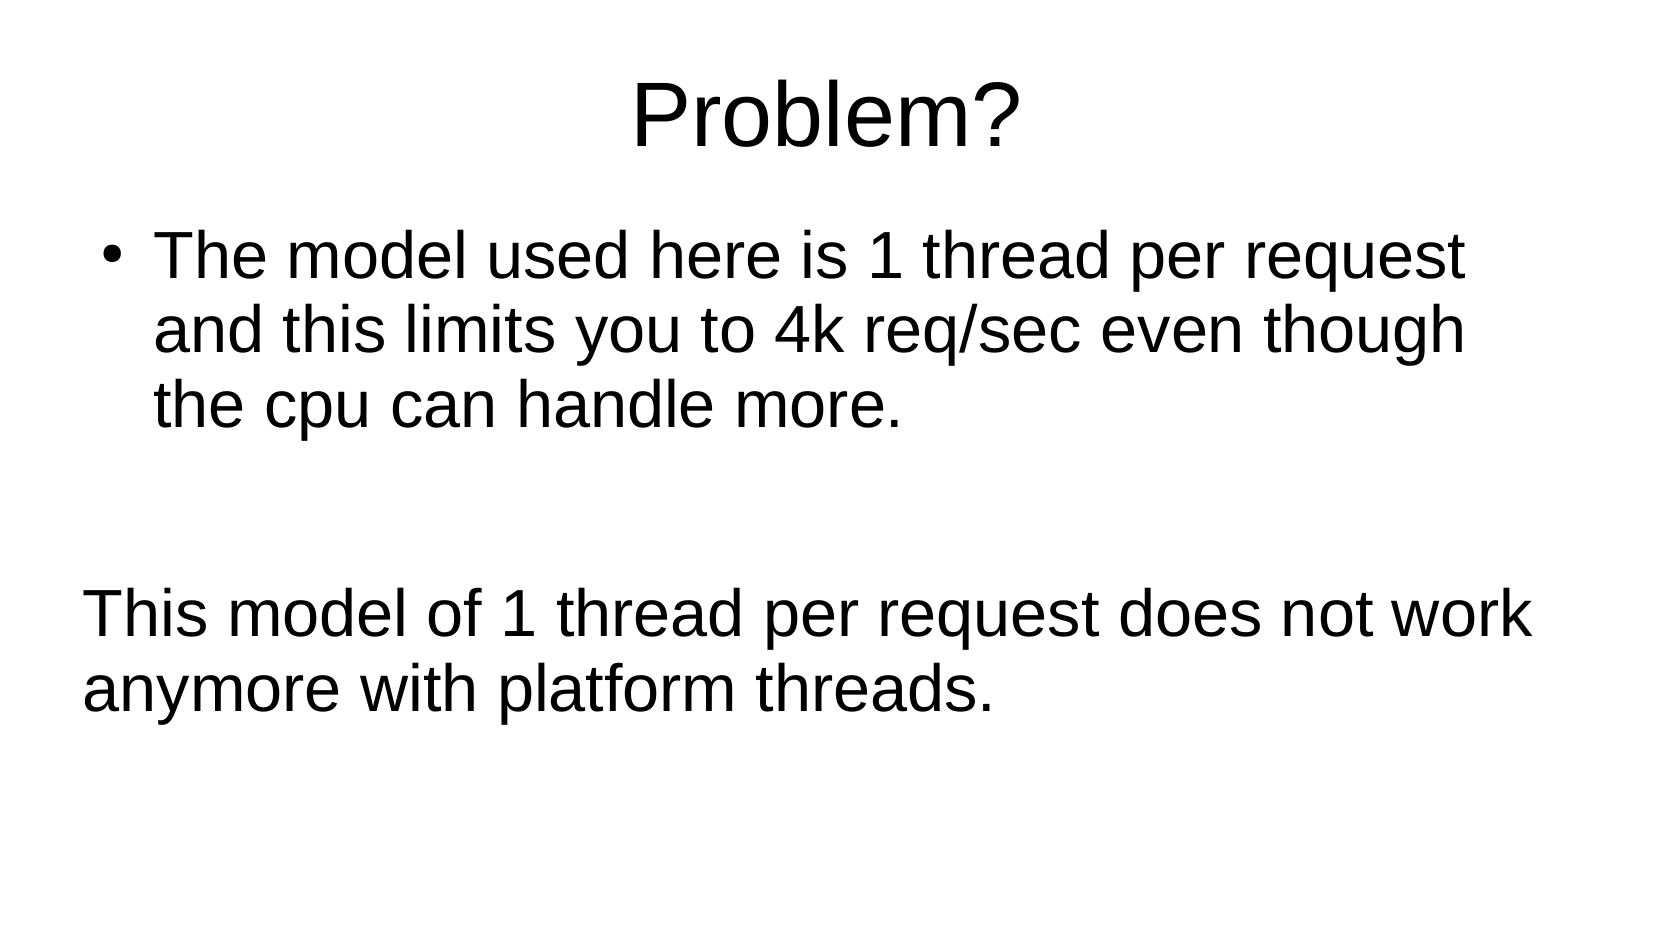

# Problem?
The model used here is 1 thread per request and this limits you to 4k req/sec even though the cpu can handle more.
This model of 1 thread per request does not work anymore with platform threads.